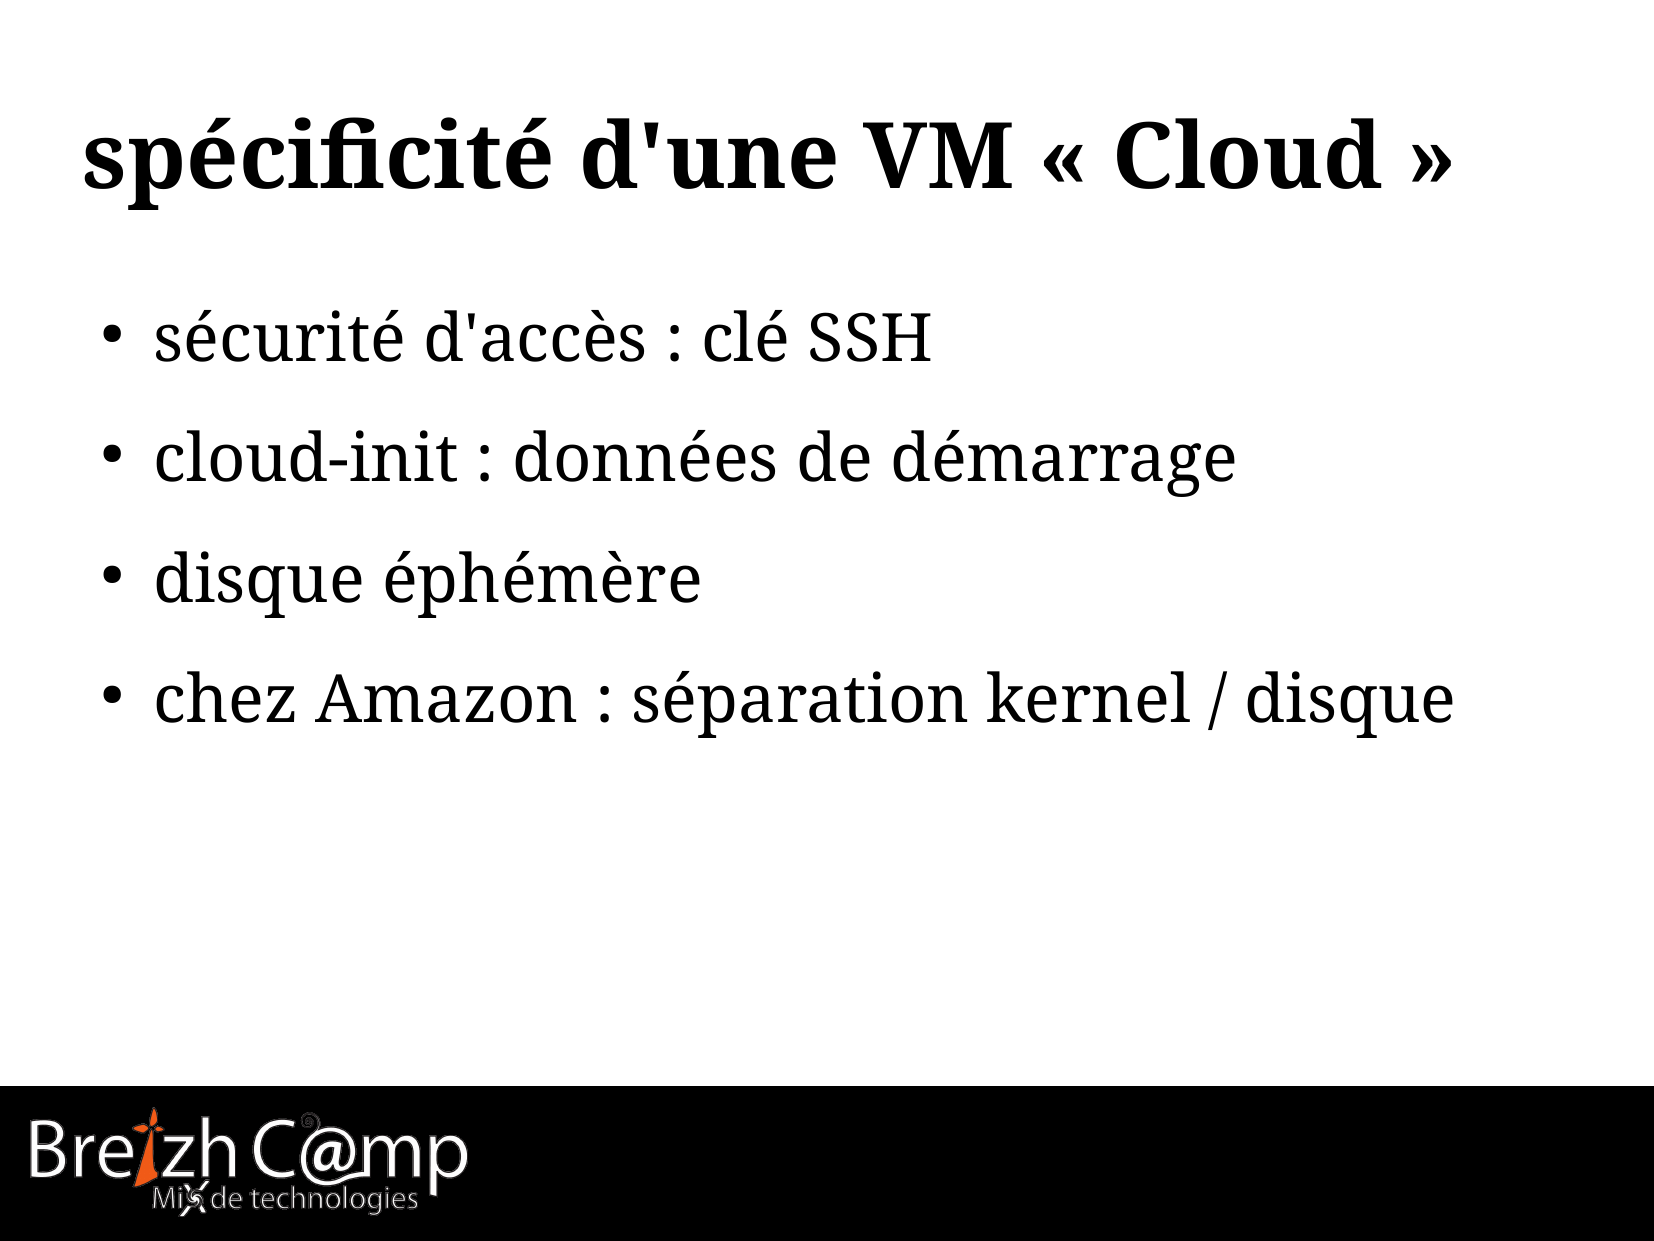

# spécificité d'une VM « Cloud »
sécurité d'accès : clé SSH
cloud-init : données de démarrage
disque éphémère
chez Amazon : séparation kernel / disque
41